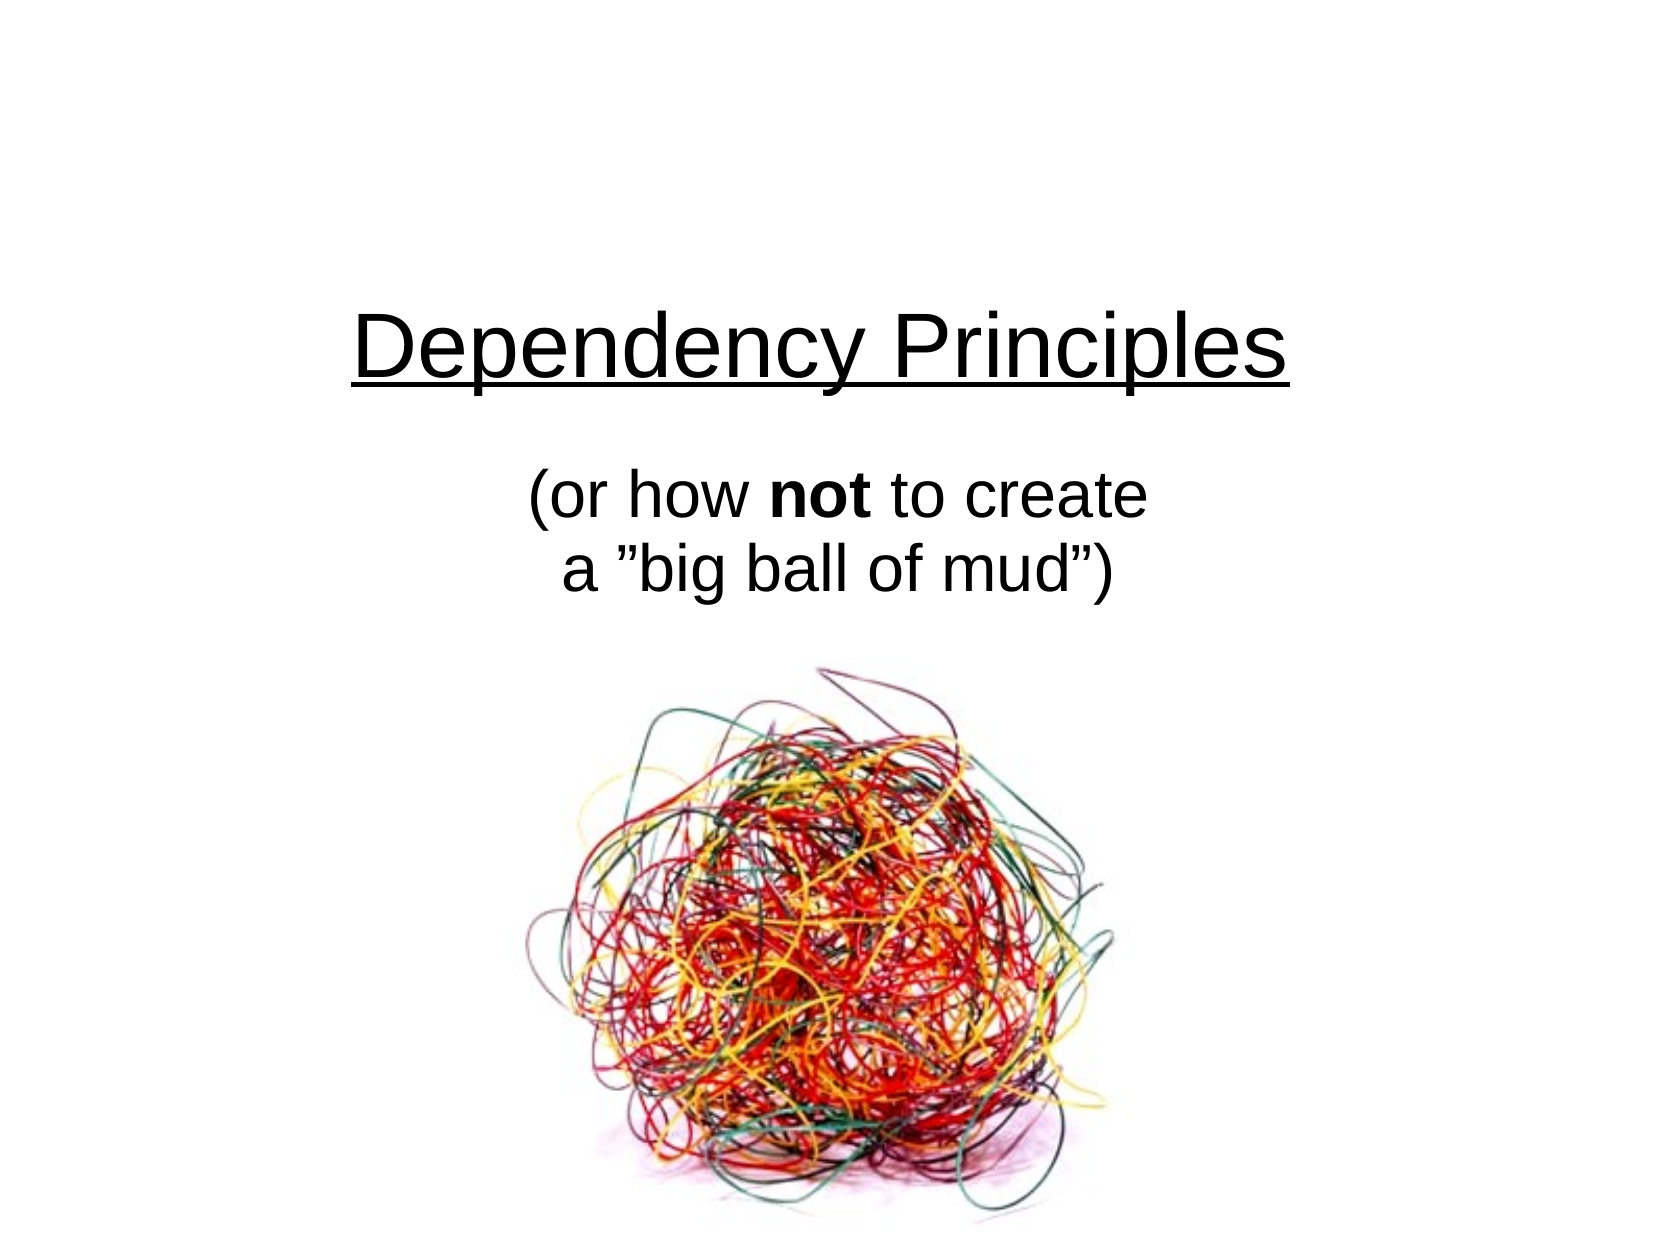

# Dependency Principles
(or how not to create
a ”big ball of mud”)